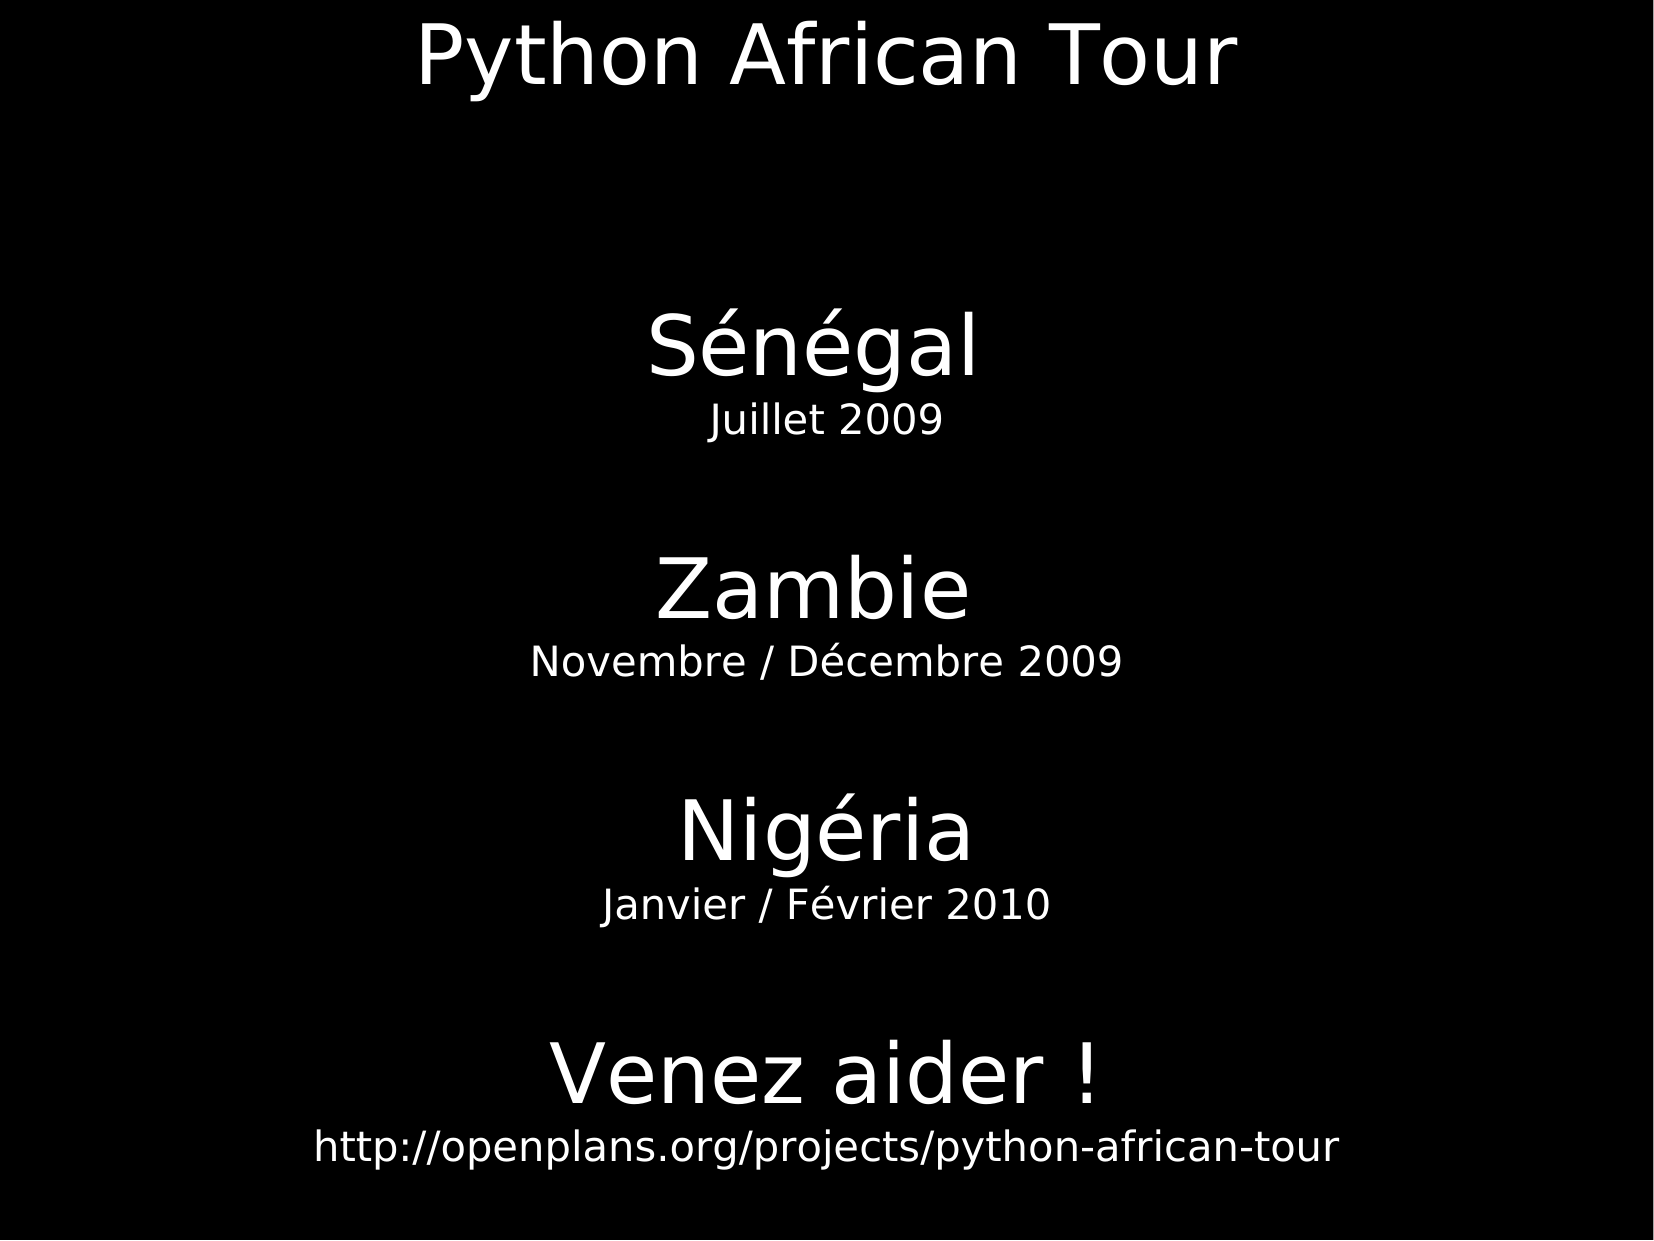

Python African Tour
Sénégal
Juillet 2009
Zambie
Novembre / Décembre 2009
Nigéria
Janvier / Février 2010
Venez aider !
http://openplans.org/projects/python-african-tour